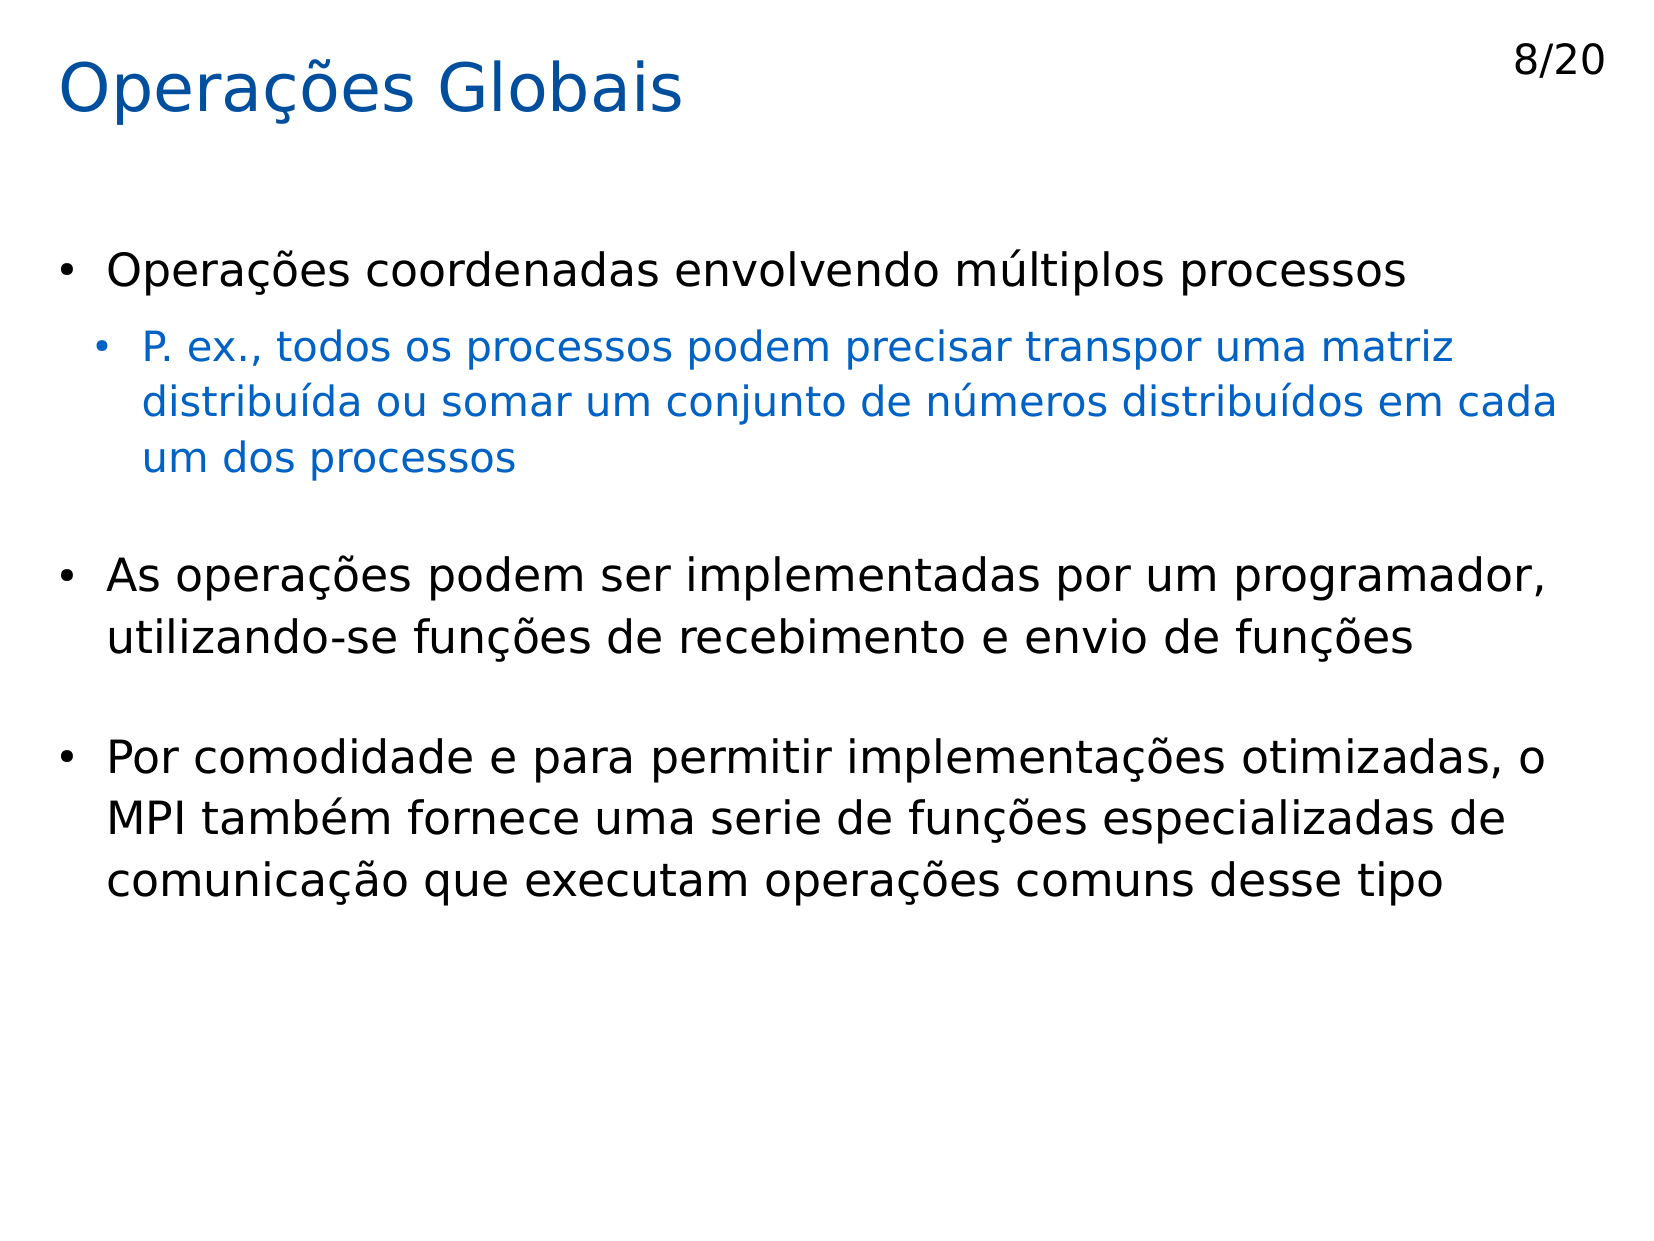

# Operações Globais
8
Operações coordenadas envolvendo múltiplos processos
P. ex., todos os processos podem precisar transpor uma matriz distribuída ou somar um conjunto de números distribuídos em cada um dos processos
As operações podem ser implementadas por um programador, utilizando-se funções de recebimento e envio de funções
Por comodidade e para permitir implementações otimizadas, o MPI também fornece uma serie de funções especializadas de comunicação que executam operações comuns desse tipo